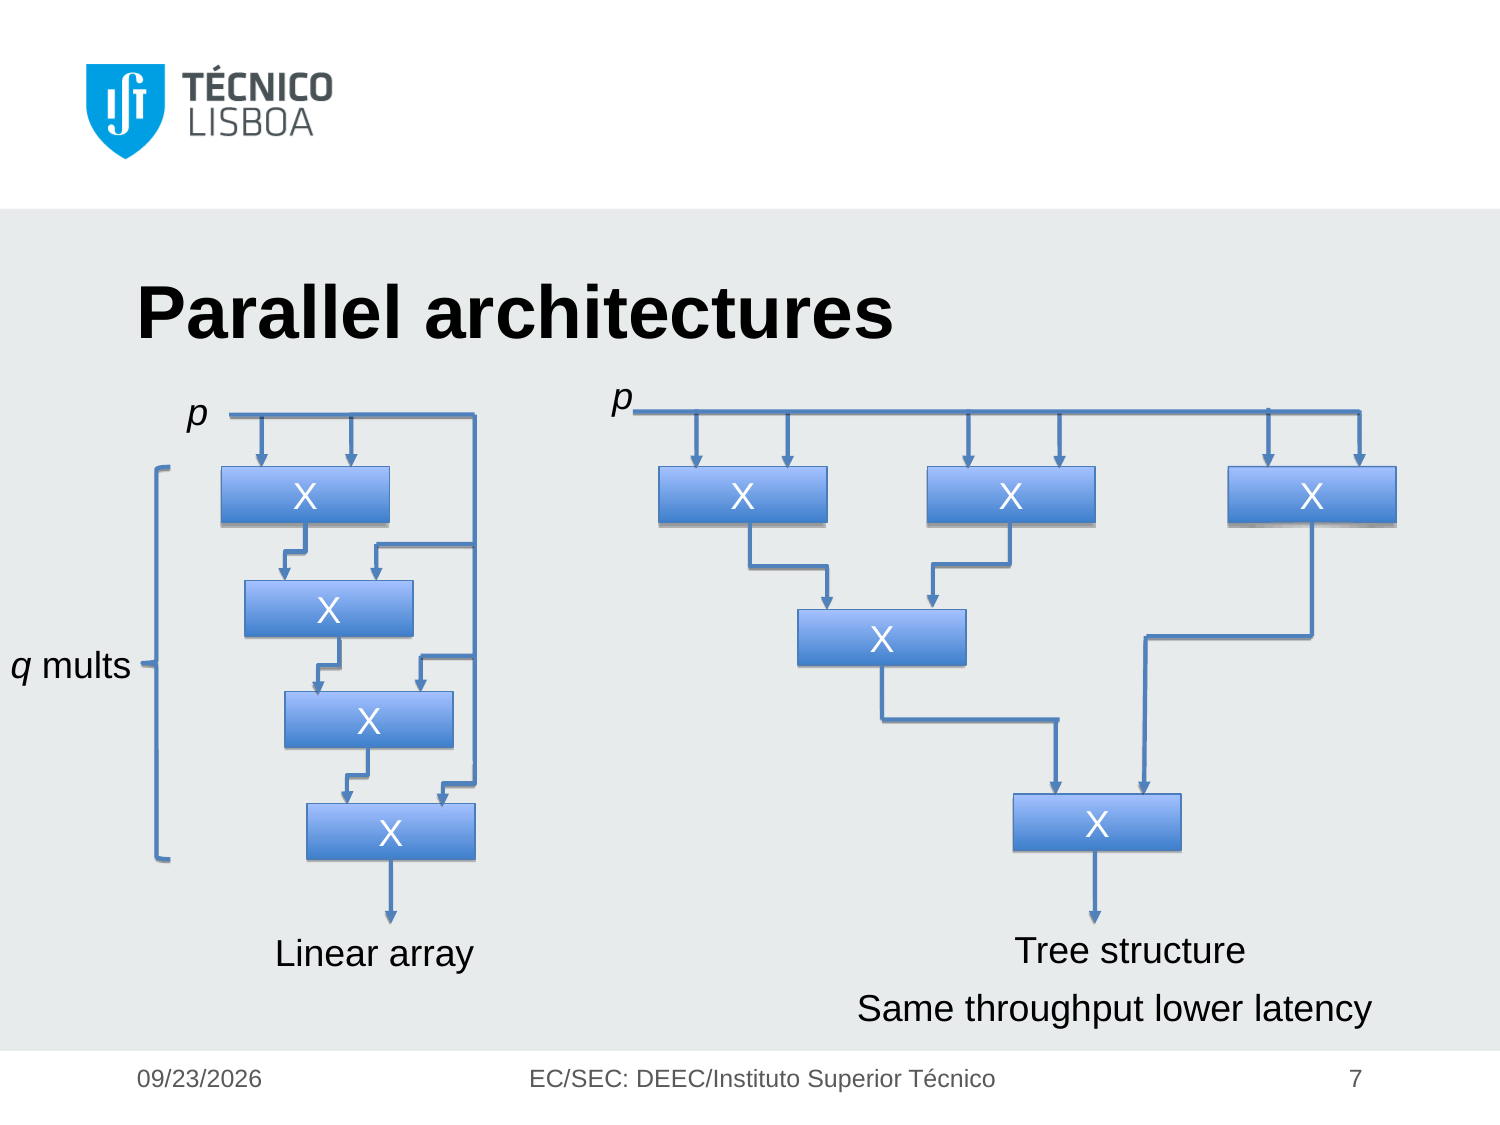

# Parallel architectures
p
p
X
X
X
X
X
X
q mults
X
X
X
Tree structure
Linear array
Same throughput lower latency
EC/SEC: DEEC/Instituto Superior Técnico